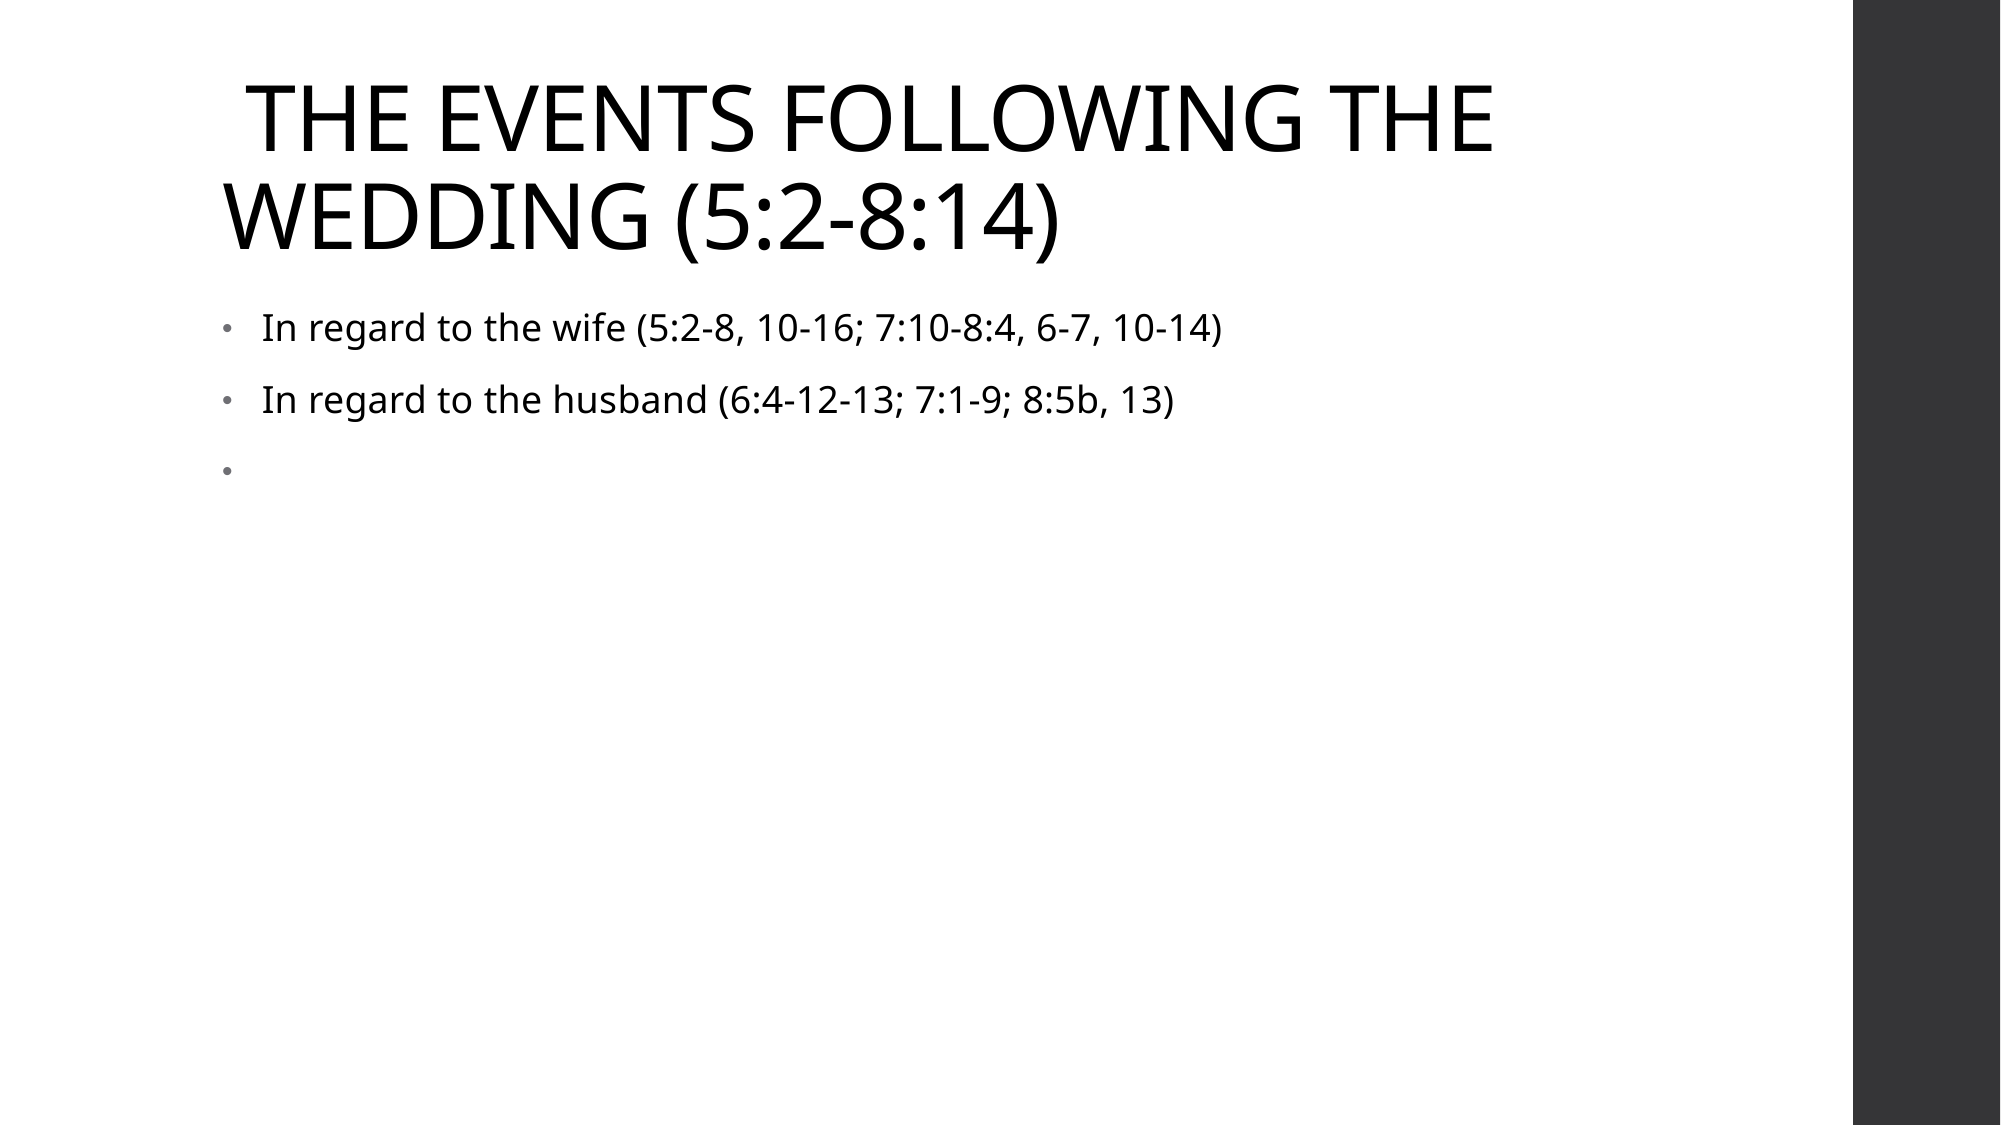

# THE EVENTS FOLLOWING THE WEDDING (5:2-8:14)
 In regard to the wife (5:2-8, 10-16; 7:10-8:4, 6-7, 10-14)
 In regard to the husband (6:4-12-13; 7:1-9; 8:5b, 13)